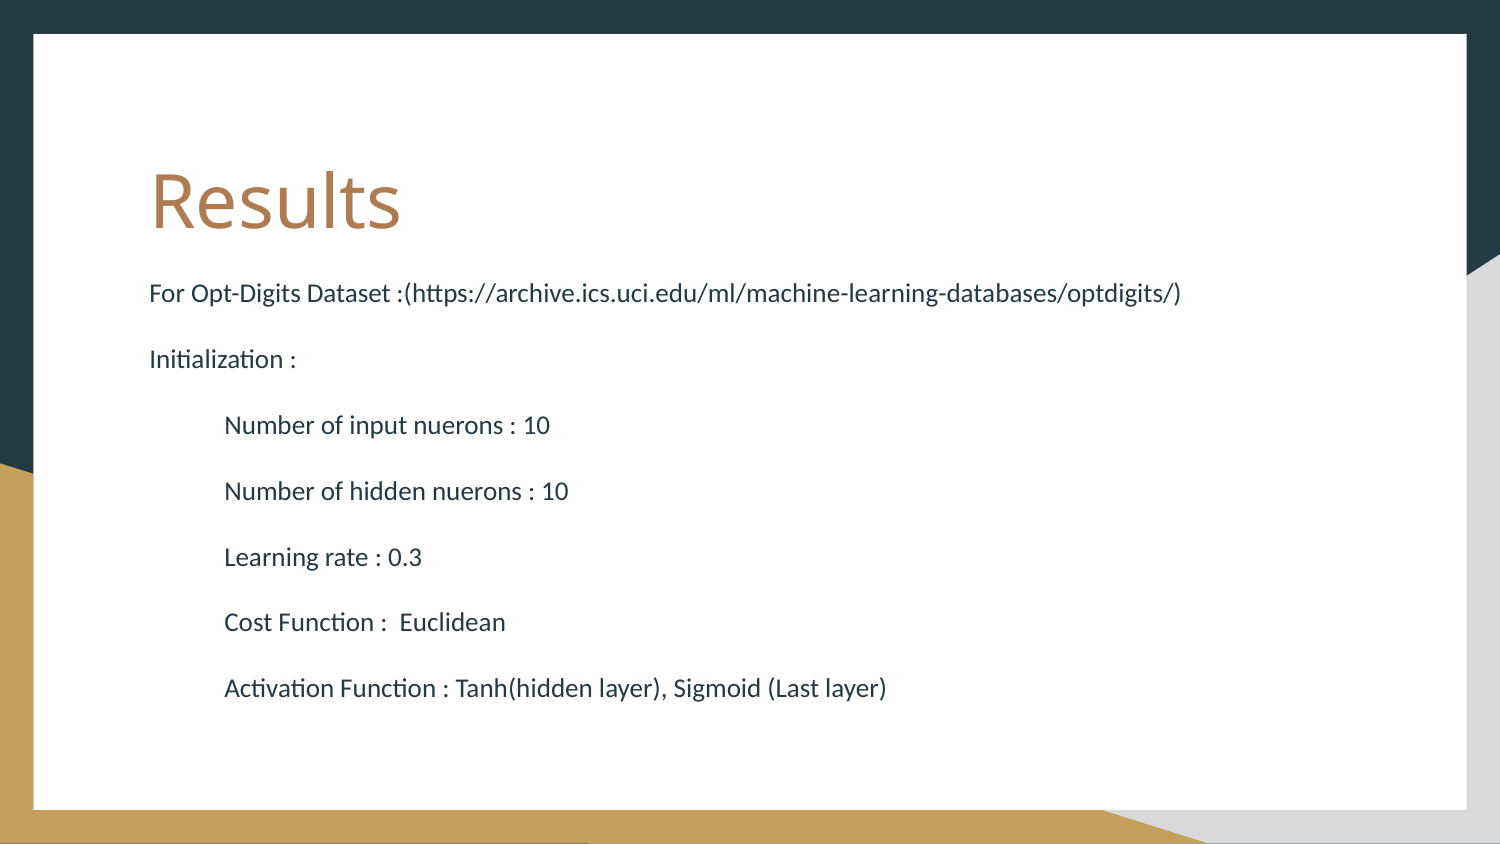

# Results
For Opt-Digits Dataset :(https://archive.ics.uci.edu/ml/machine-learning-databases/optdigits/)
Initialization :
	Number of input nuerons : 10
	Number of hidden nuerons : 10
	Learning rate : 0.3
	Cost Function : Euclidean
	Activation Function : Tanh(hidden layer), Sigmoid (Last layer)